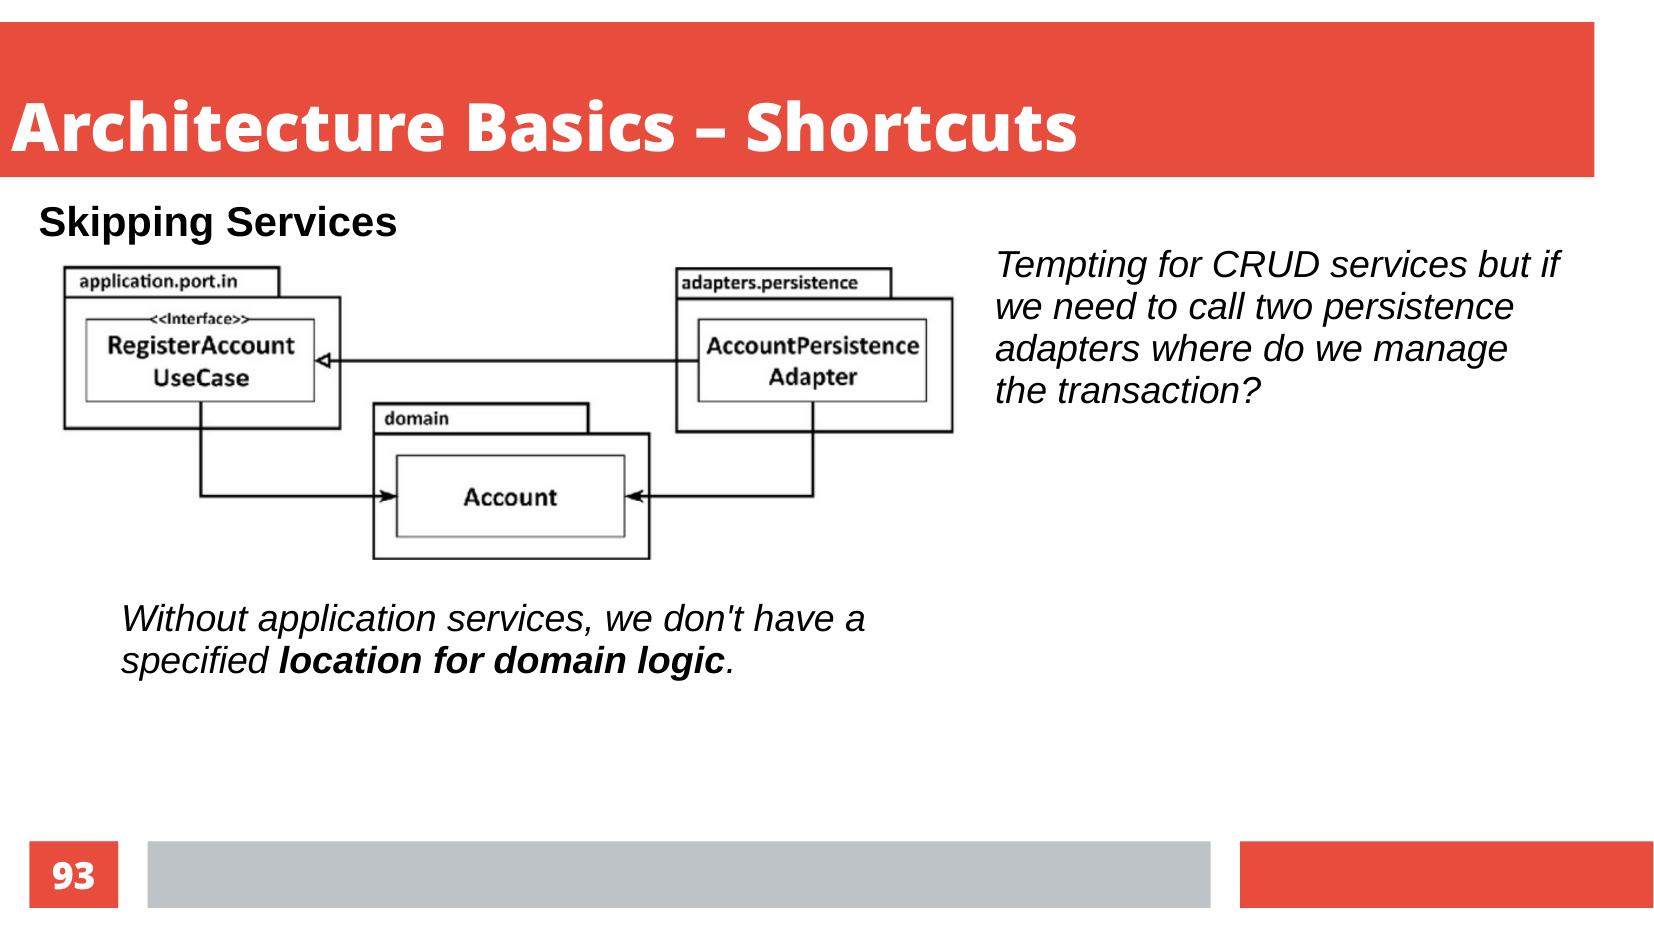

# Architecture Basics – Shortcuts
Skipping Services
Tempting for CRUD services but if we need to call two persistence adapters where do we manage the transaction?
Without application services, we don't have a specified location for domain logic.
93